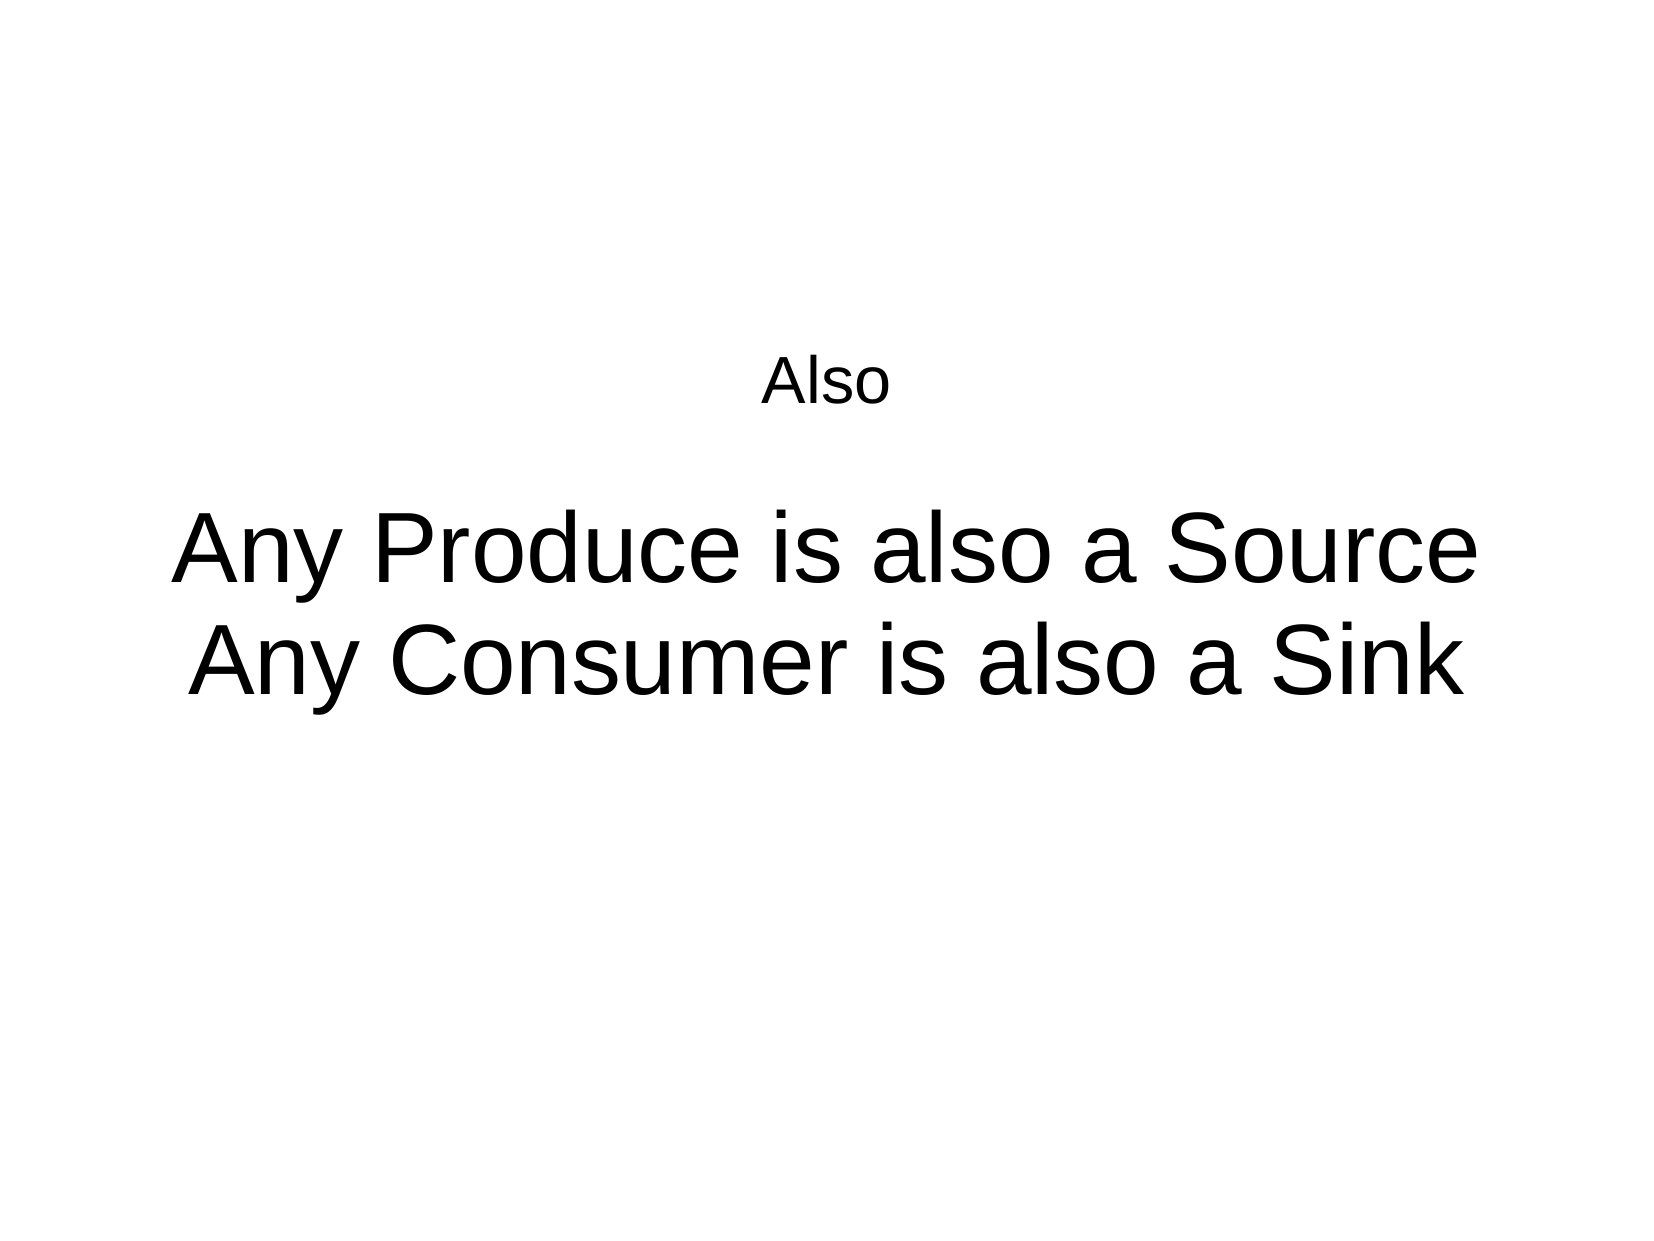

# Also
Any Produce is also a Source
Any Consumer is also a Sink